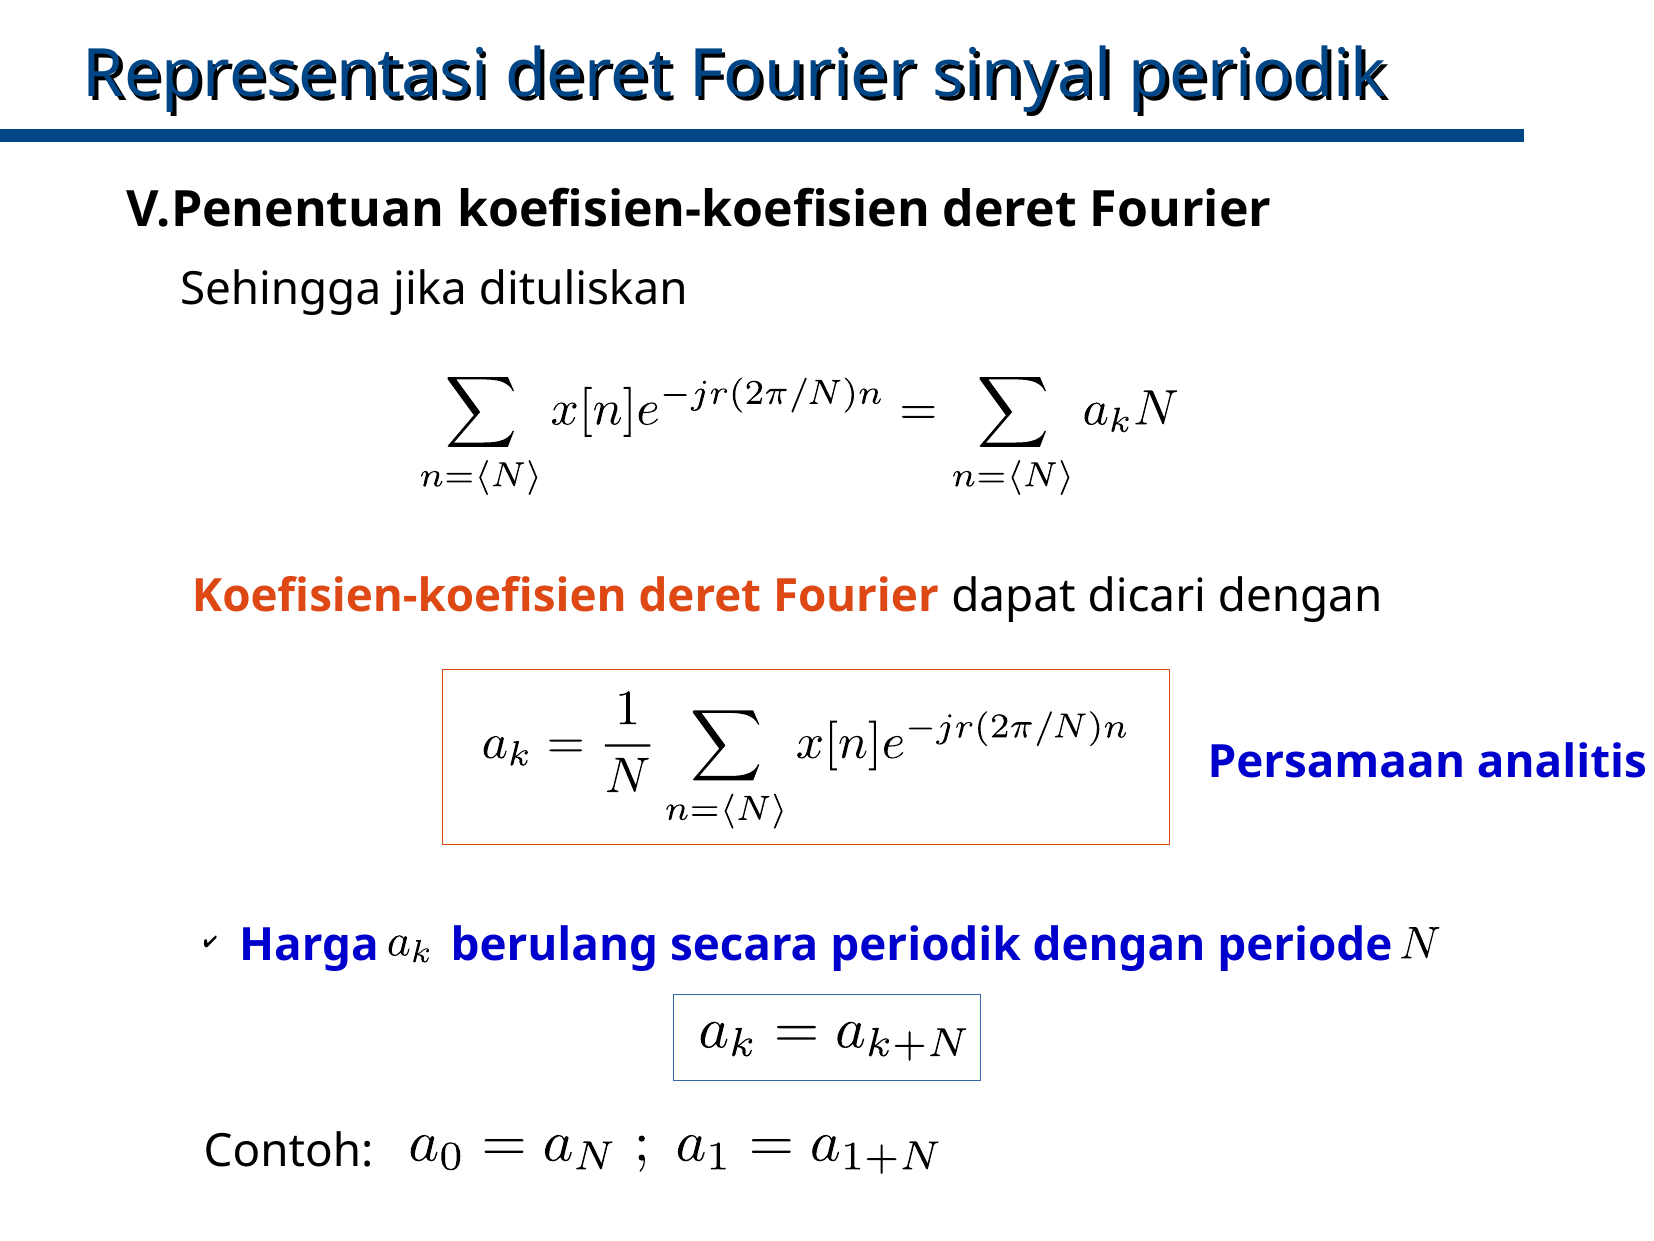

Representasi deret Fourier sinyal periodik
Penentuan koefisien-koefisien deret Fourier
Sehingga jika dituliskan
Koefisien-koefisien deret Fourier dapat dicari dengan
Persamaan analitis
Harga berulang secara periodik dengan periode
Contoh: